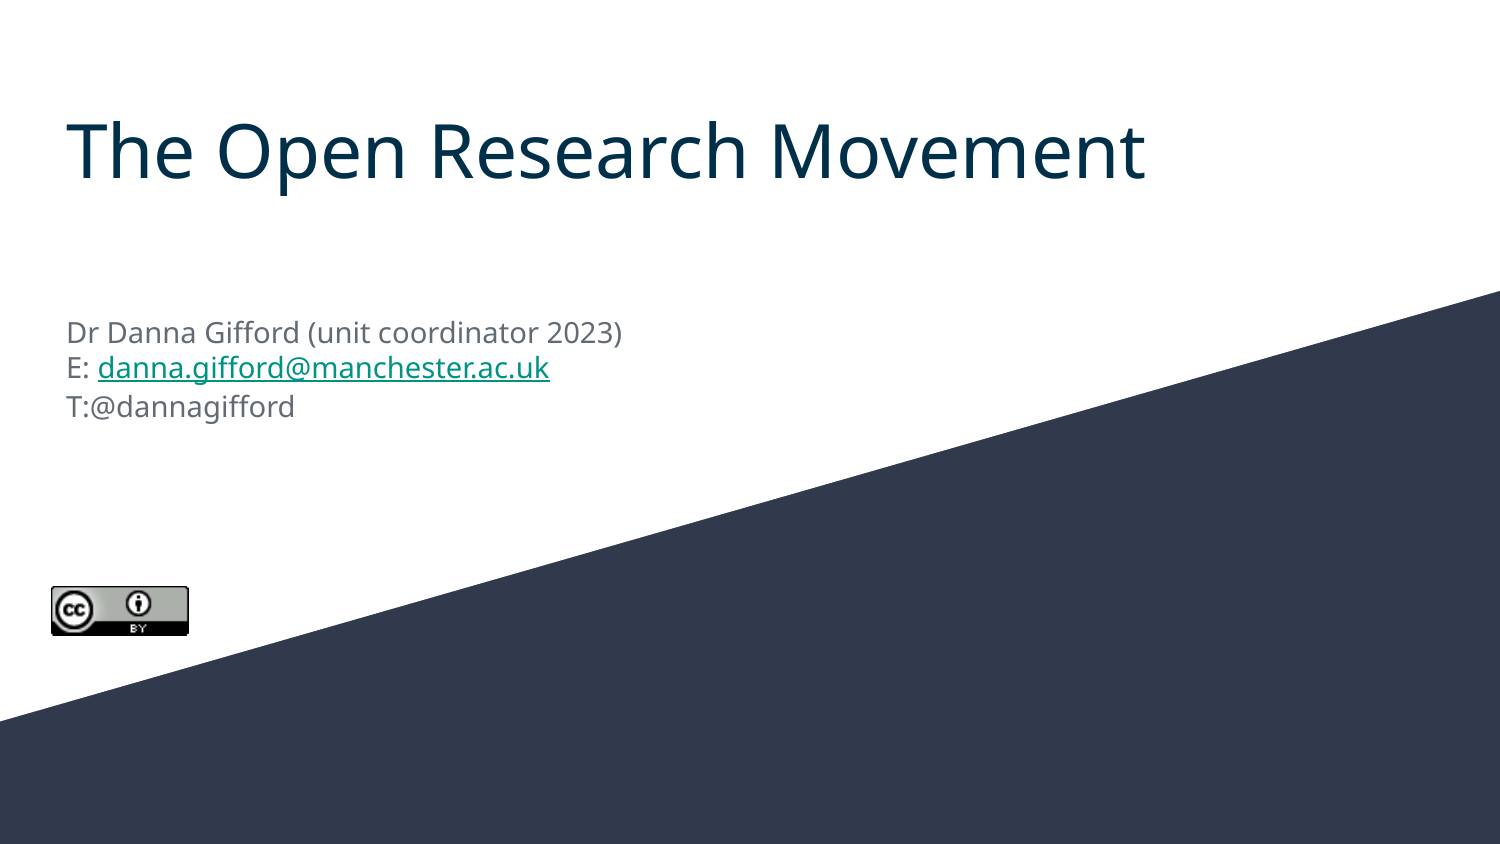

# The Open Research Movement
Dr Danna Gifford (unit coordinator 2023)
E: danna.gifford@manchester.ac.uk
T:@dannagifford